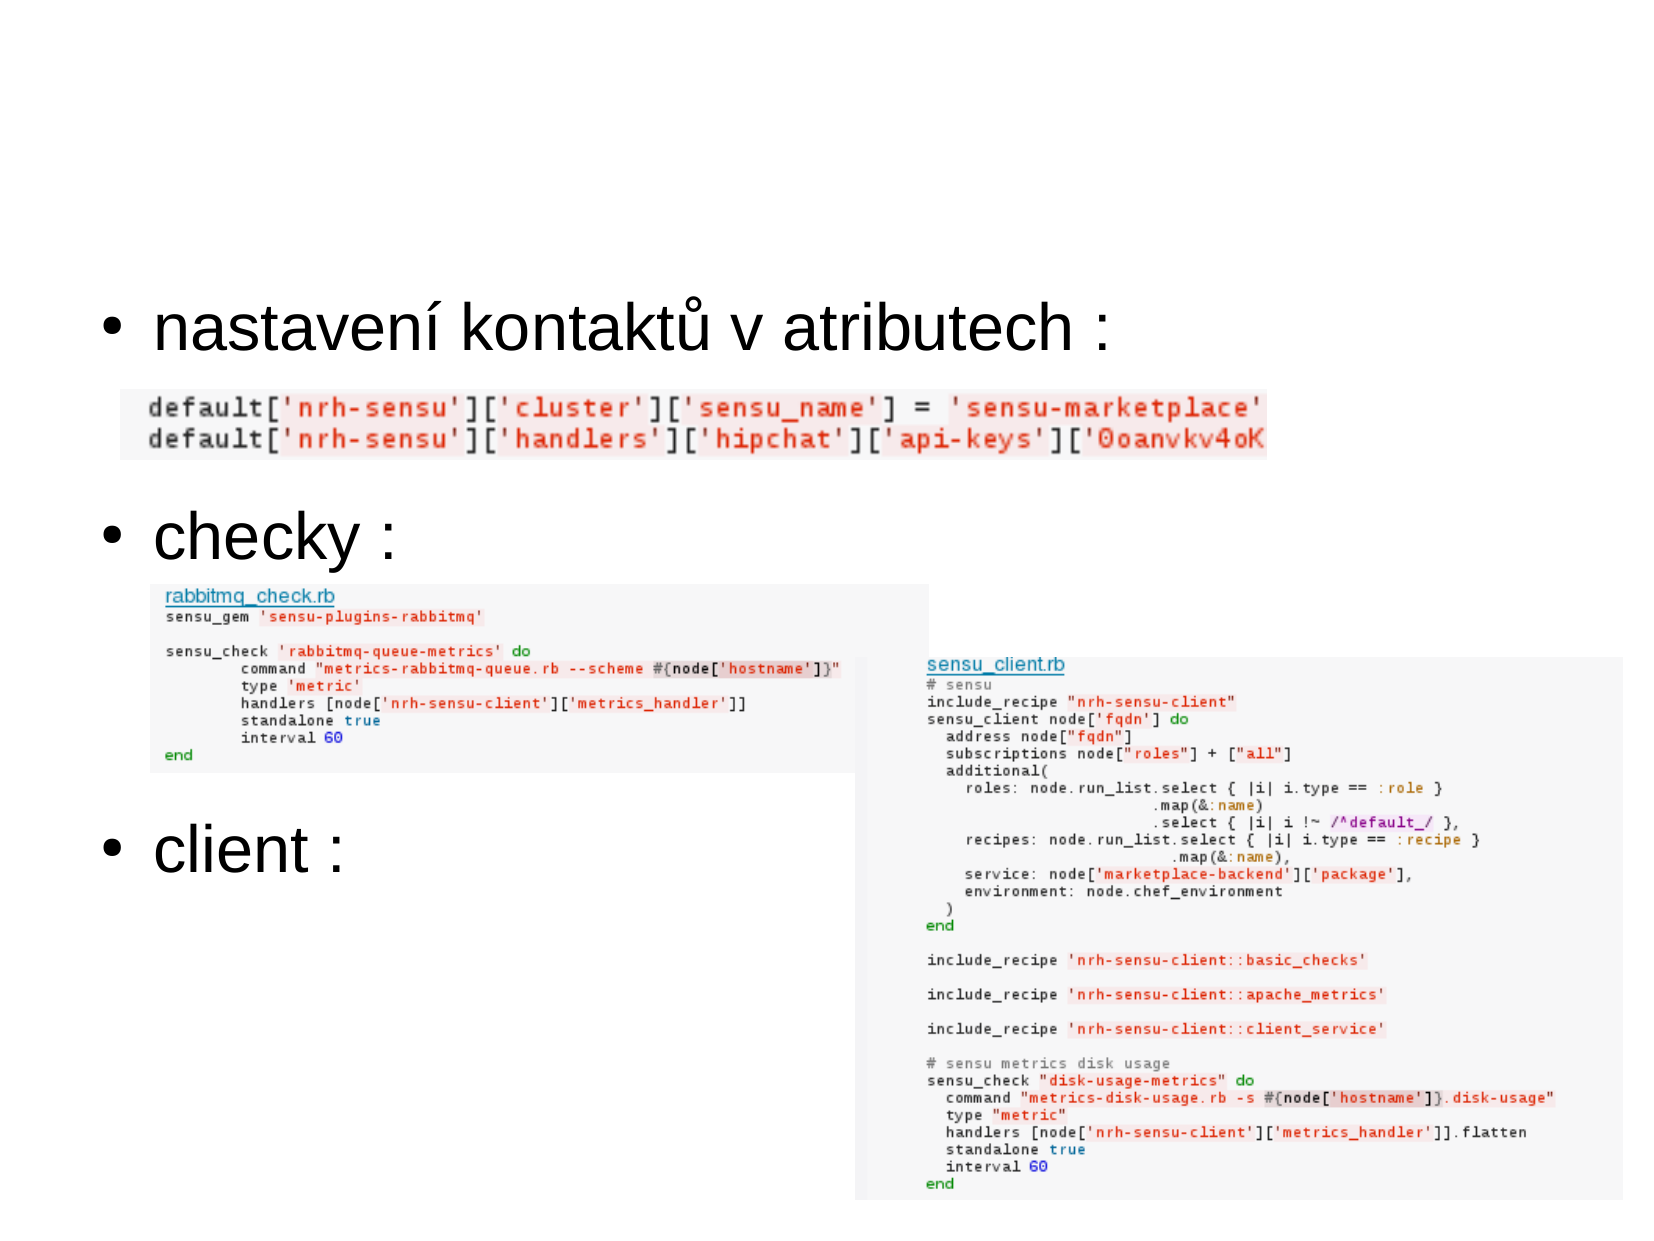

#
nastavení kontaktů v atributech :
checky :
client :